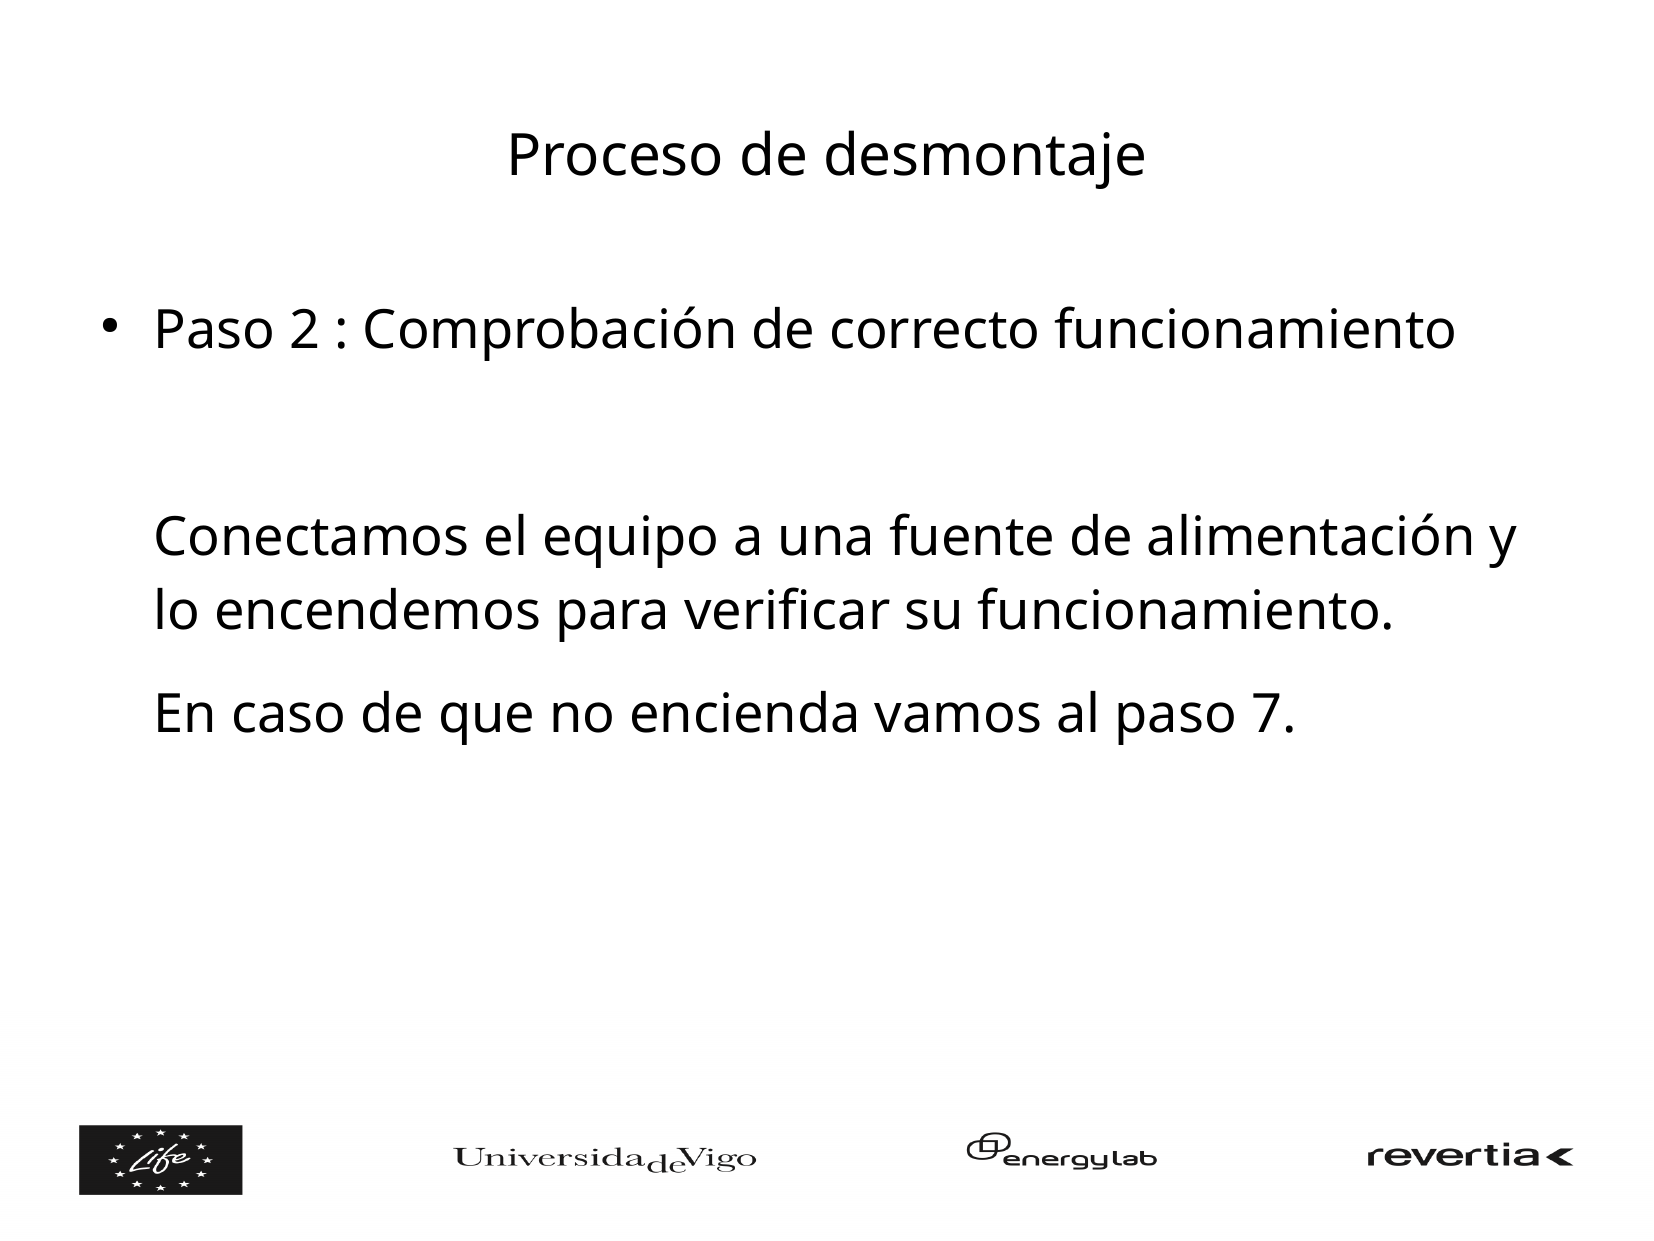

# Proceso de desmontaje
Paso 2 : Comprobación de correcto funcionamiento
Conectamos el equipo a una fuente de alimentación y lo encendemos para verificar su funcionamiento.
En caso de que no encienda vamos al paso 7.